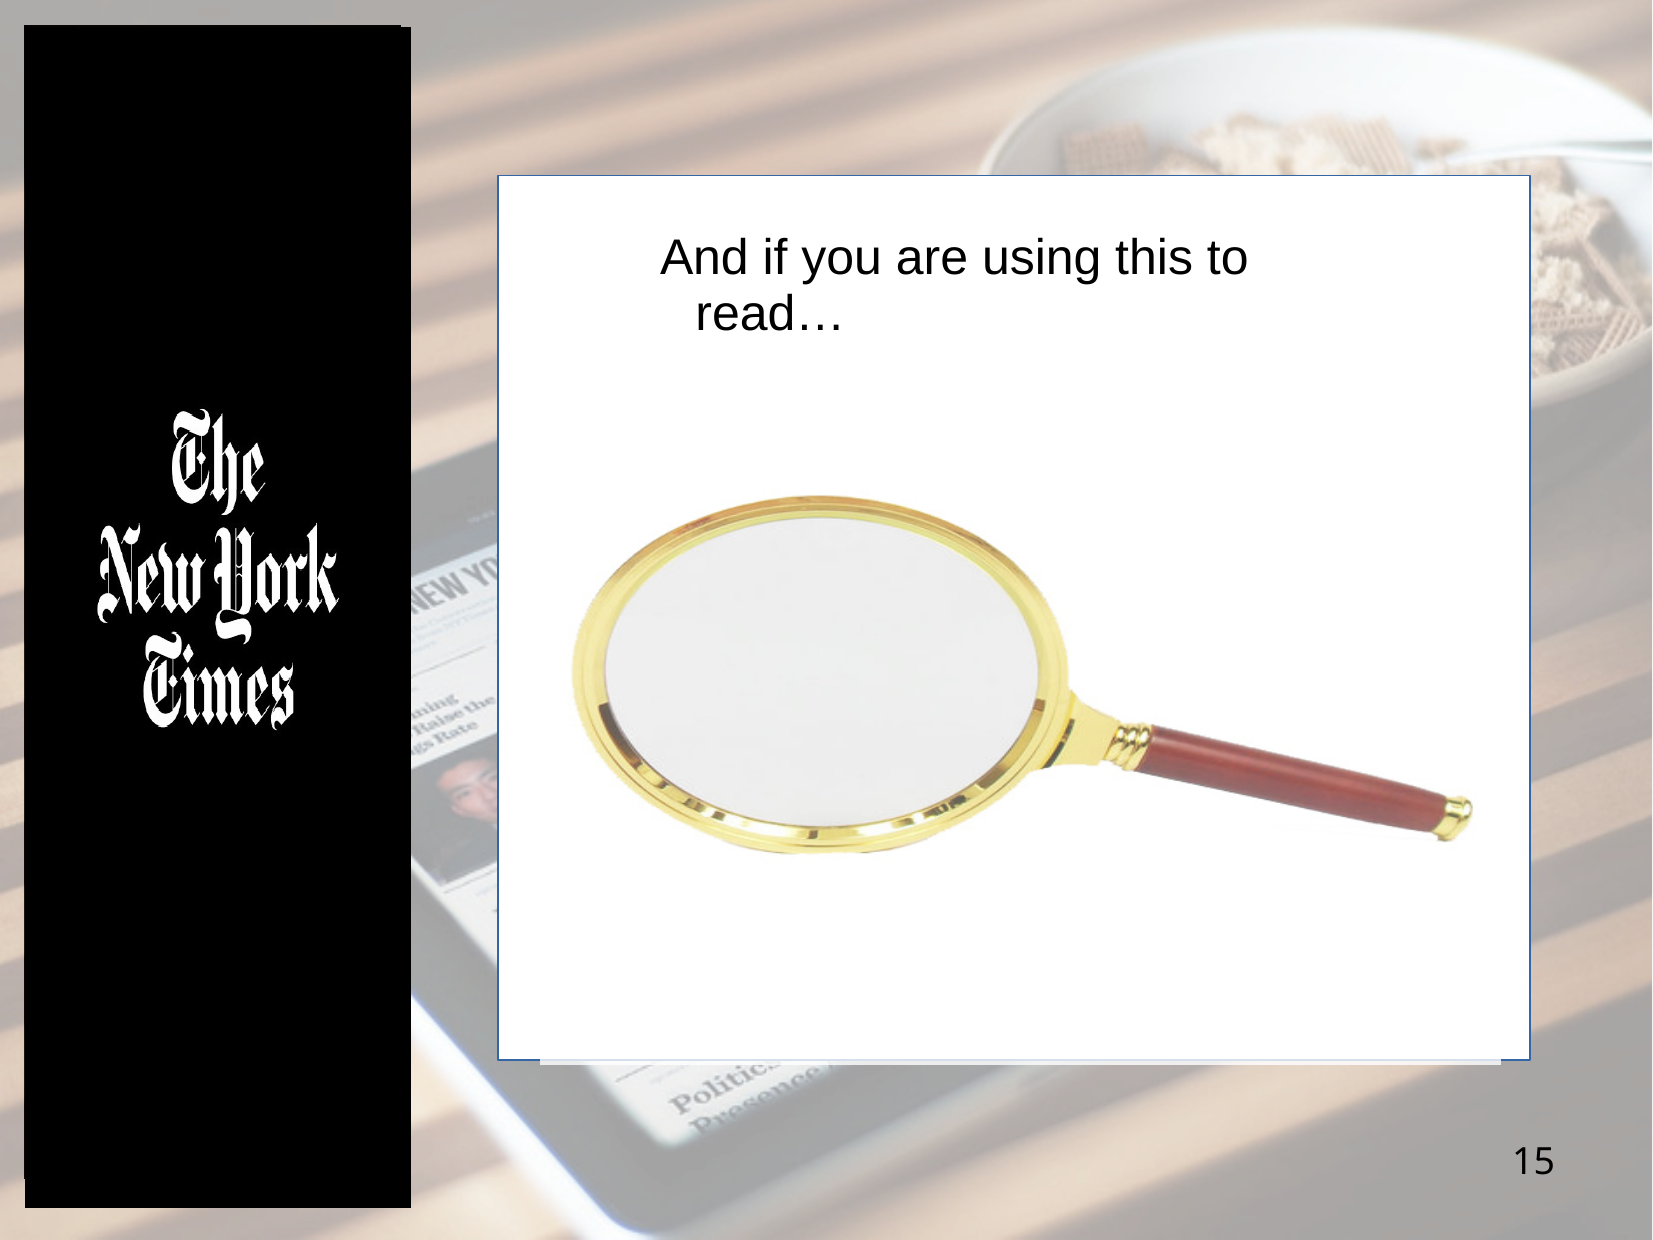

And if you are using this to read…